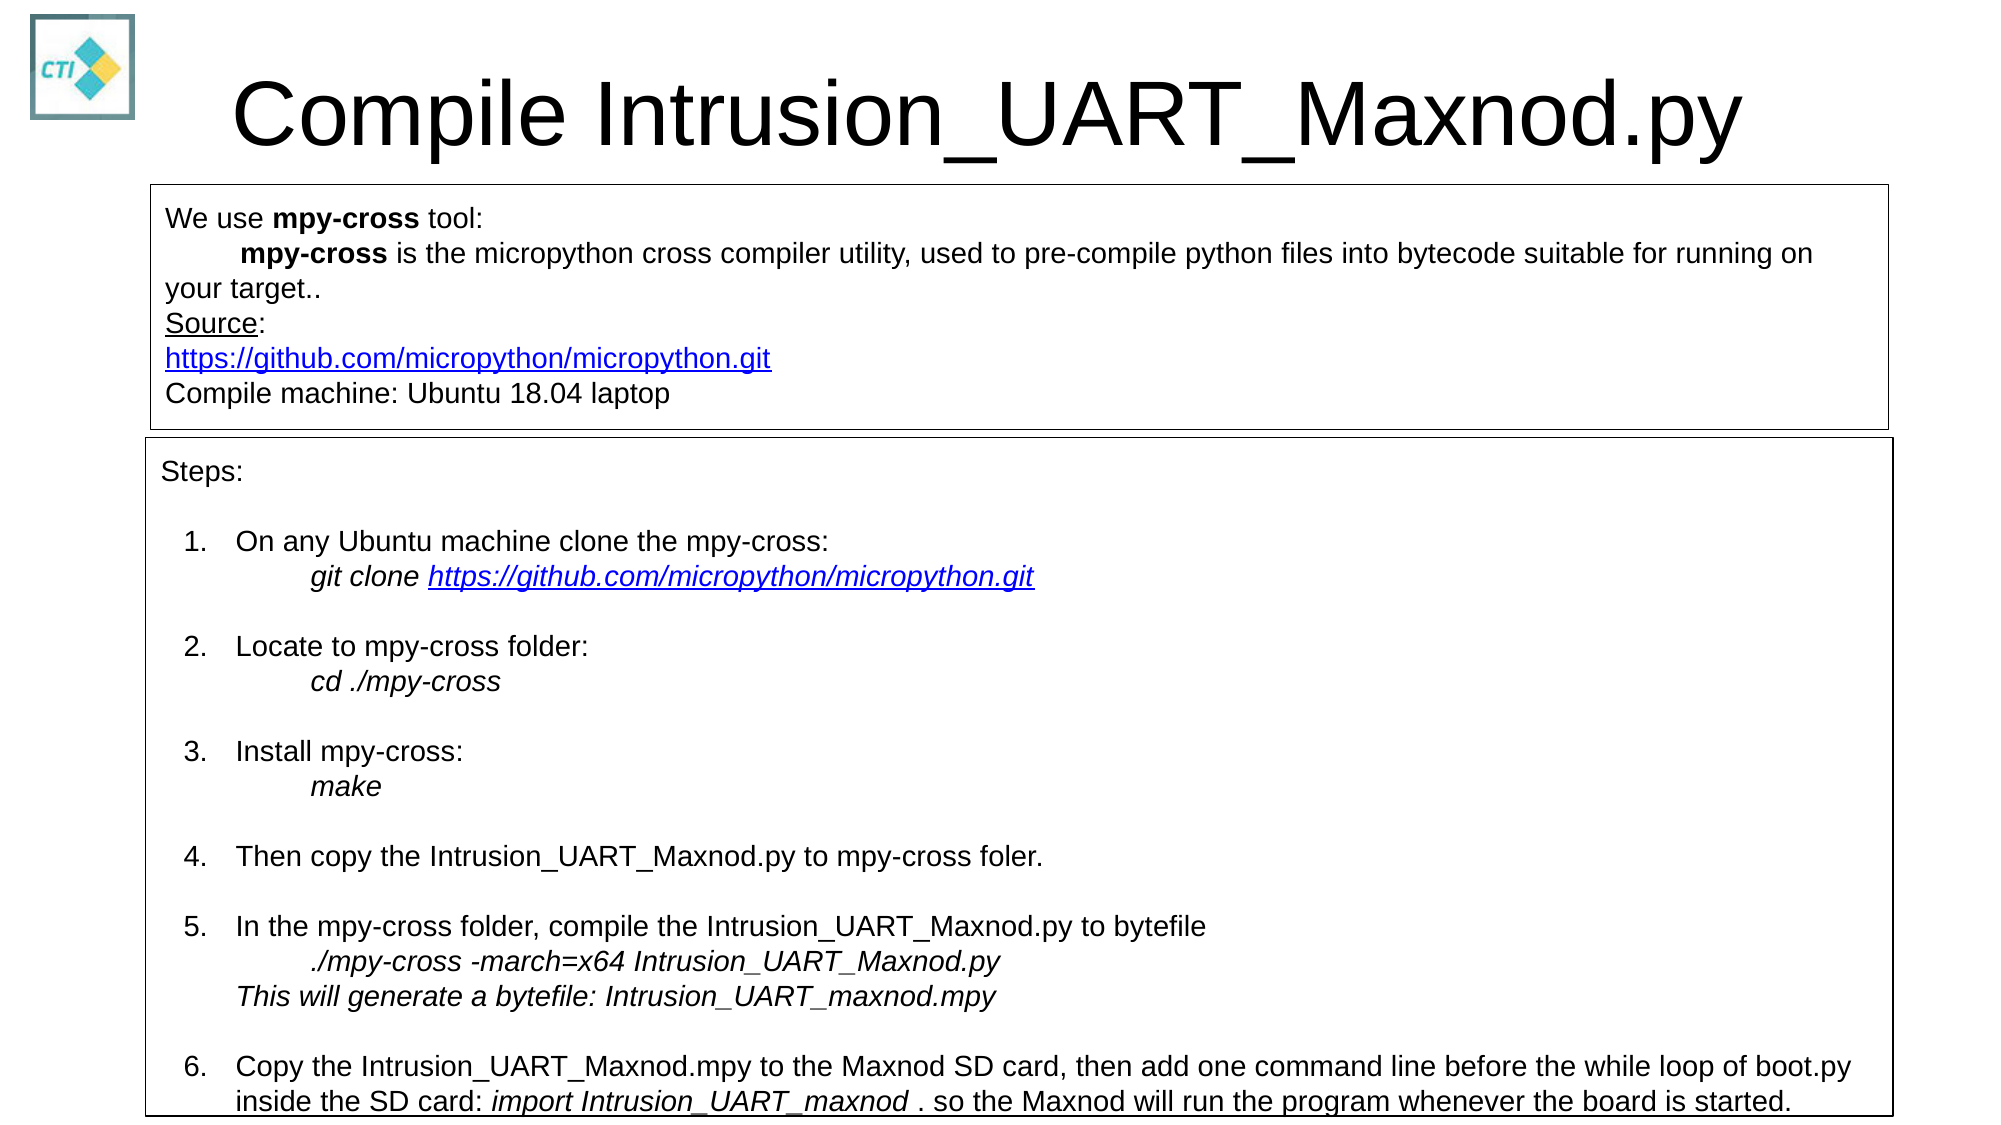

Compile Intrusion_UART_Maxnod.py
We use mpy-cross tool:
mpy-cross is the micropython cross compiler utility, used to pre-compile python files into bytecode suitable for running on your target..
Source:
https://github.com/micropython/micropython.git
Compile machine: Ubuntu 18.04 laptop
Steps:
On any Ubuntu machine clone the mpy-cross:
git clone https://github.com/micropython/micropython.git
Locate to mpy-cross folder:
cd ./mpy-cross
Install mpy-cross:
make
Then copy the Intrusion_UART_Maxnod.py to mpy-cross foler.
In the mpy-cross folder, compile the Intrusion_UART_Maxnod.py to bytefile
	./mpy-cross -march=x64 Intrusion_UART_Maxnod.py
This will generate a bytefile: Intrusion_UART_maxnod.mpy
Copy the Intrusion_UART_Maxnod.mpy to the Maxnod SD card, then add one command line before the while loop of boot.py inside the SD card: import Intrusion_UART_maxnod . so the Maxnod will run the program whenever the board is started.